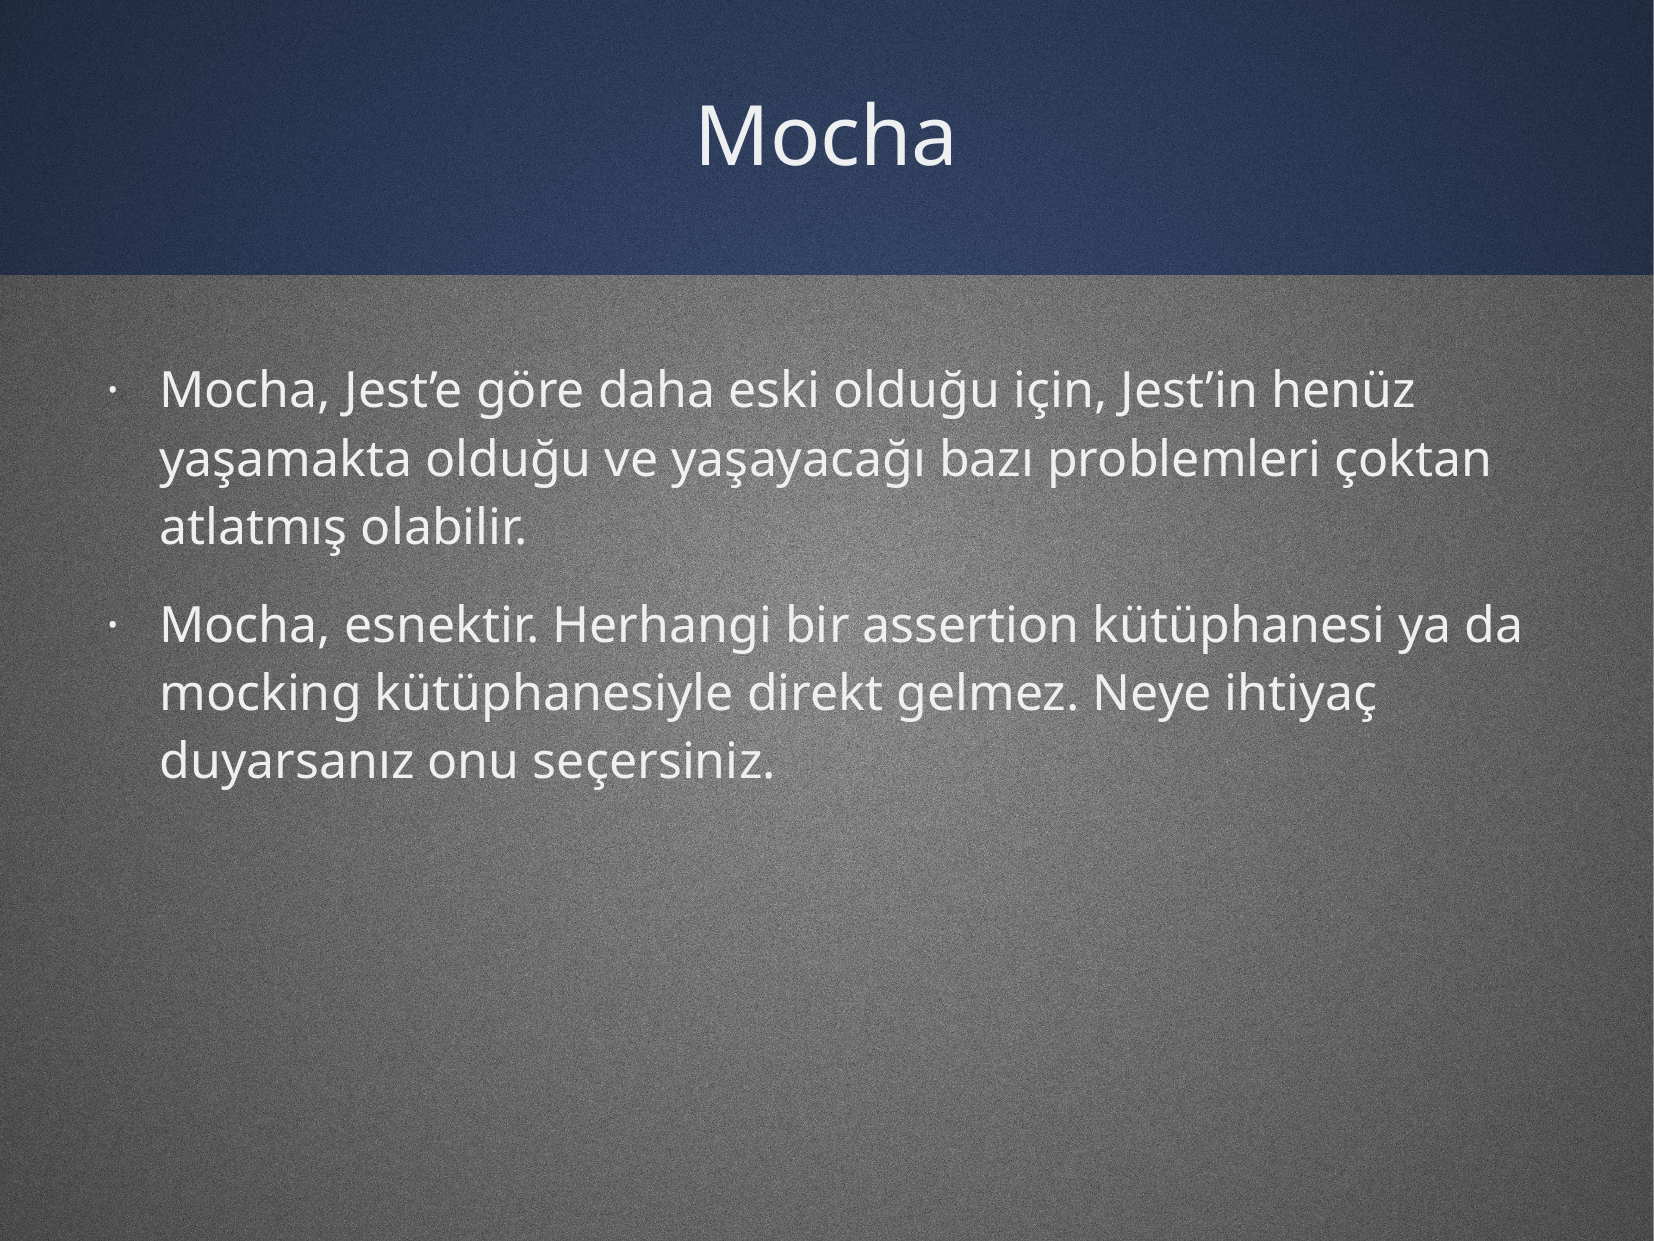

# Mocha
Mocha, Jest’e göre daha eski olduğu için, Jest’in henüz yaşamakta olduğu ve yaşayacağı bazı problemleri çoktan atlatmış olabilir.
Mocha, esnektir. Herhangi bir assertion kütüphanesi ya da mocking kütüphanesiyle direkt gelmez. Neye ihtiyaç duyarsanız onu seçersiniz.